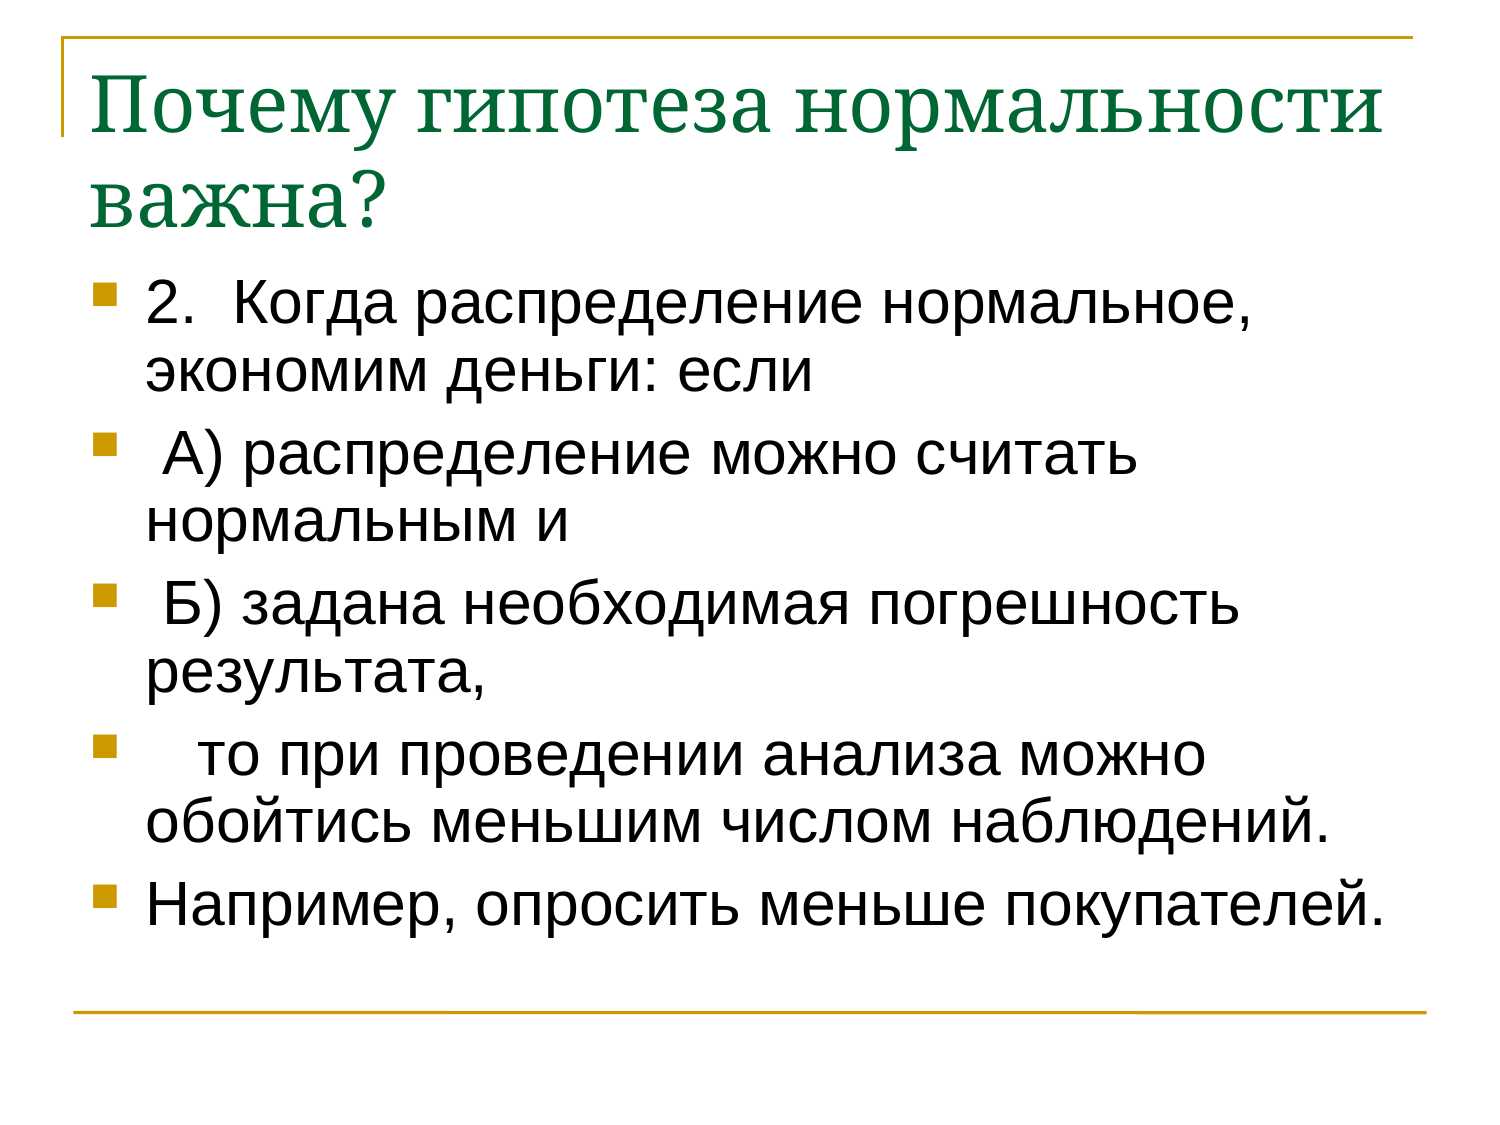

# Почему гипотеза нормальности важна?
2. Когда распределение нормальное, экономим деньги: если
 А) распределение можно считать нормальным и
 Б) задана необходимая погрешность результата,
 то при проведении анализа можно обойтись меньшим числом наблюдений.
Например, опросить меньше покупателей.